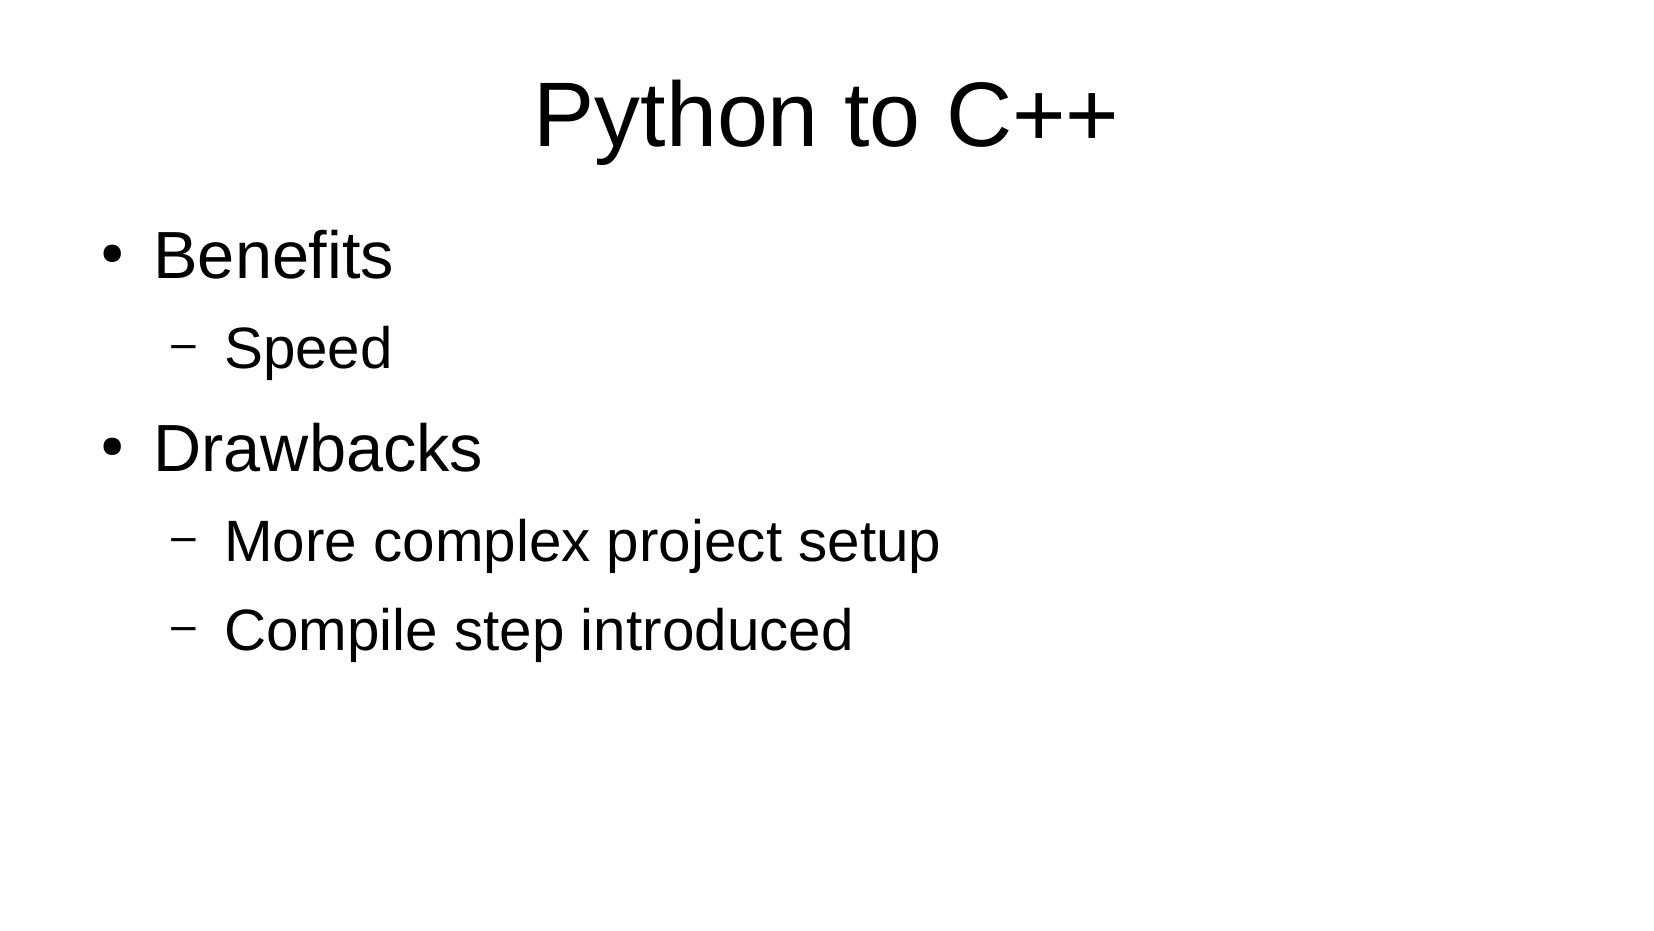

# Python to C++
Benefits
Speed
Drawbacks
More complex project setup
Compile step introduced